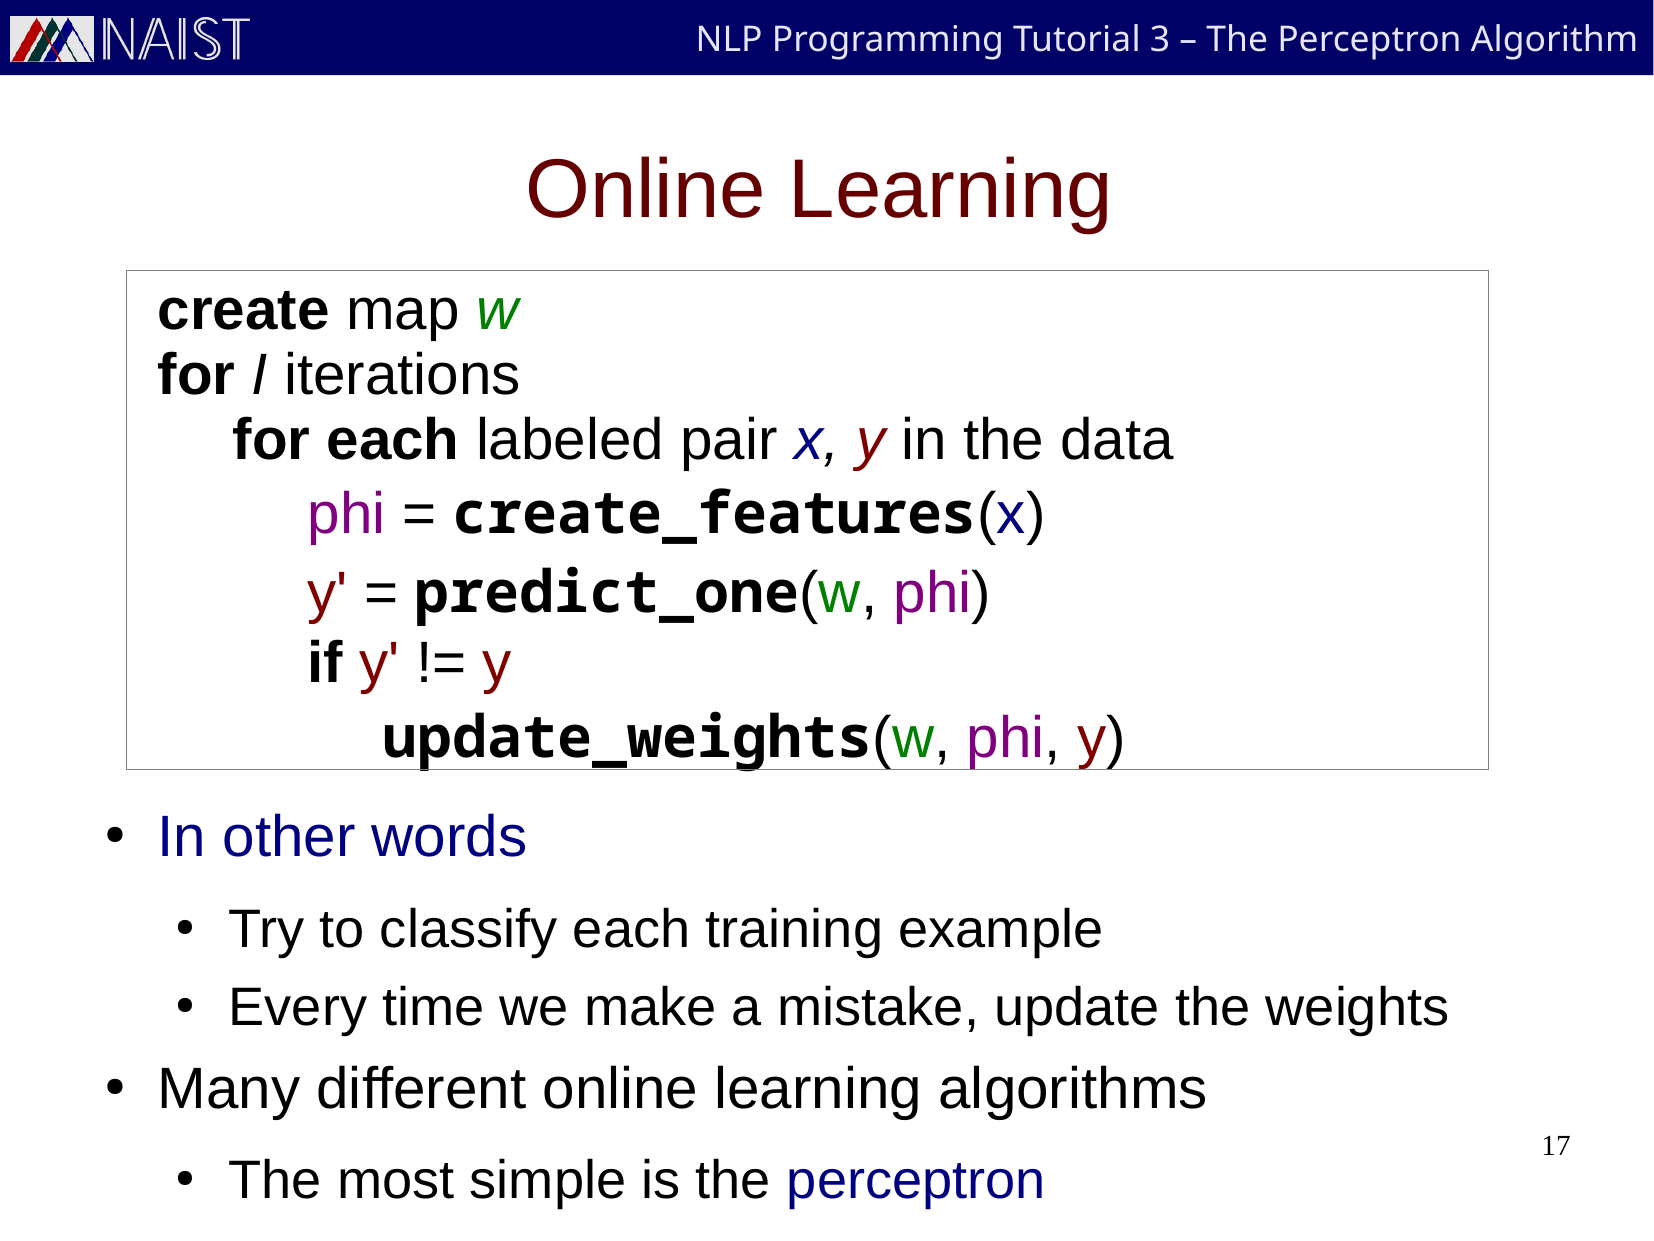

# Online Learning
create map w
for I iterations
	for each labeled pair x, y in the data
		phi = create_features(x)
		y' = predict_one(w, phi)
		if y' != y
			update_weights(w, phi, y)
In other words
Try to classify each training example
Every time we make a mistake, update the weights
Many different online learning algorithms
The most simple is the perceptron
17